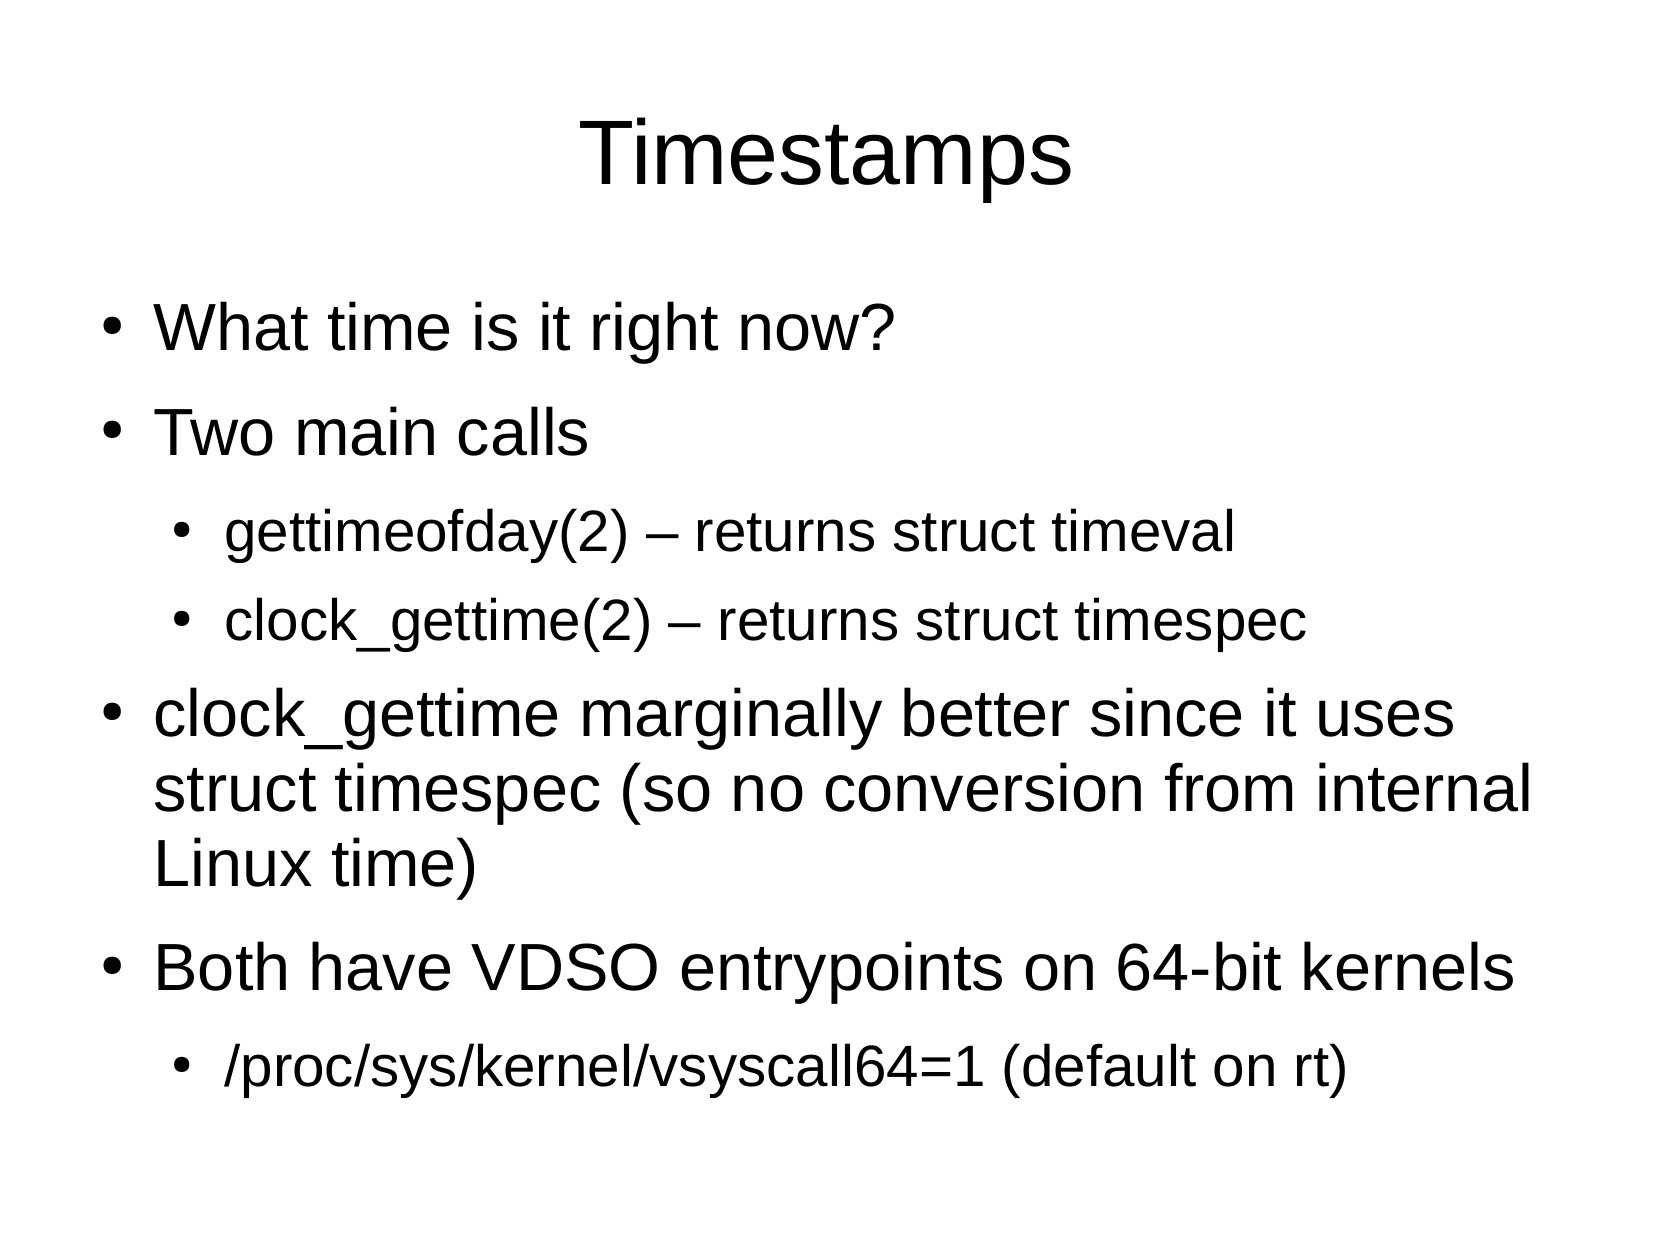

# Timestamps
What time is it right now?
Two main calls
gettimeofday(2) – returns struct timeval
clock_gettime(2) – returns struct timespec
clock_gettime marginally better since it uses struct timespec (so no conversion from internal Linux time)
Both have VDSO entrypoints on 64-bit kernels
/proc/sys/kernel/vsyscall64=1 (default on rt)